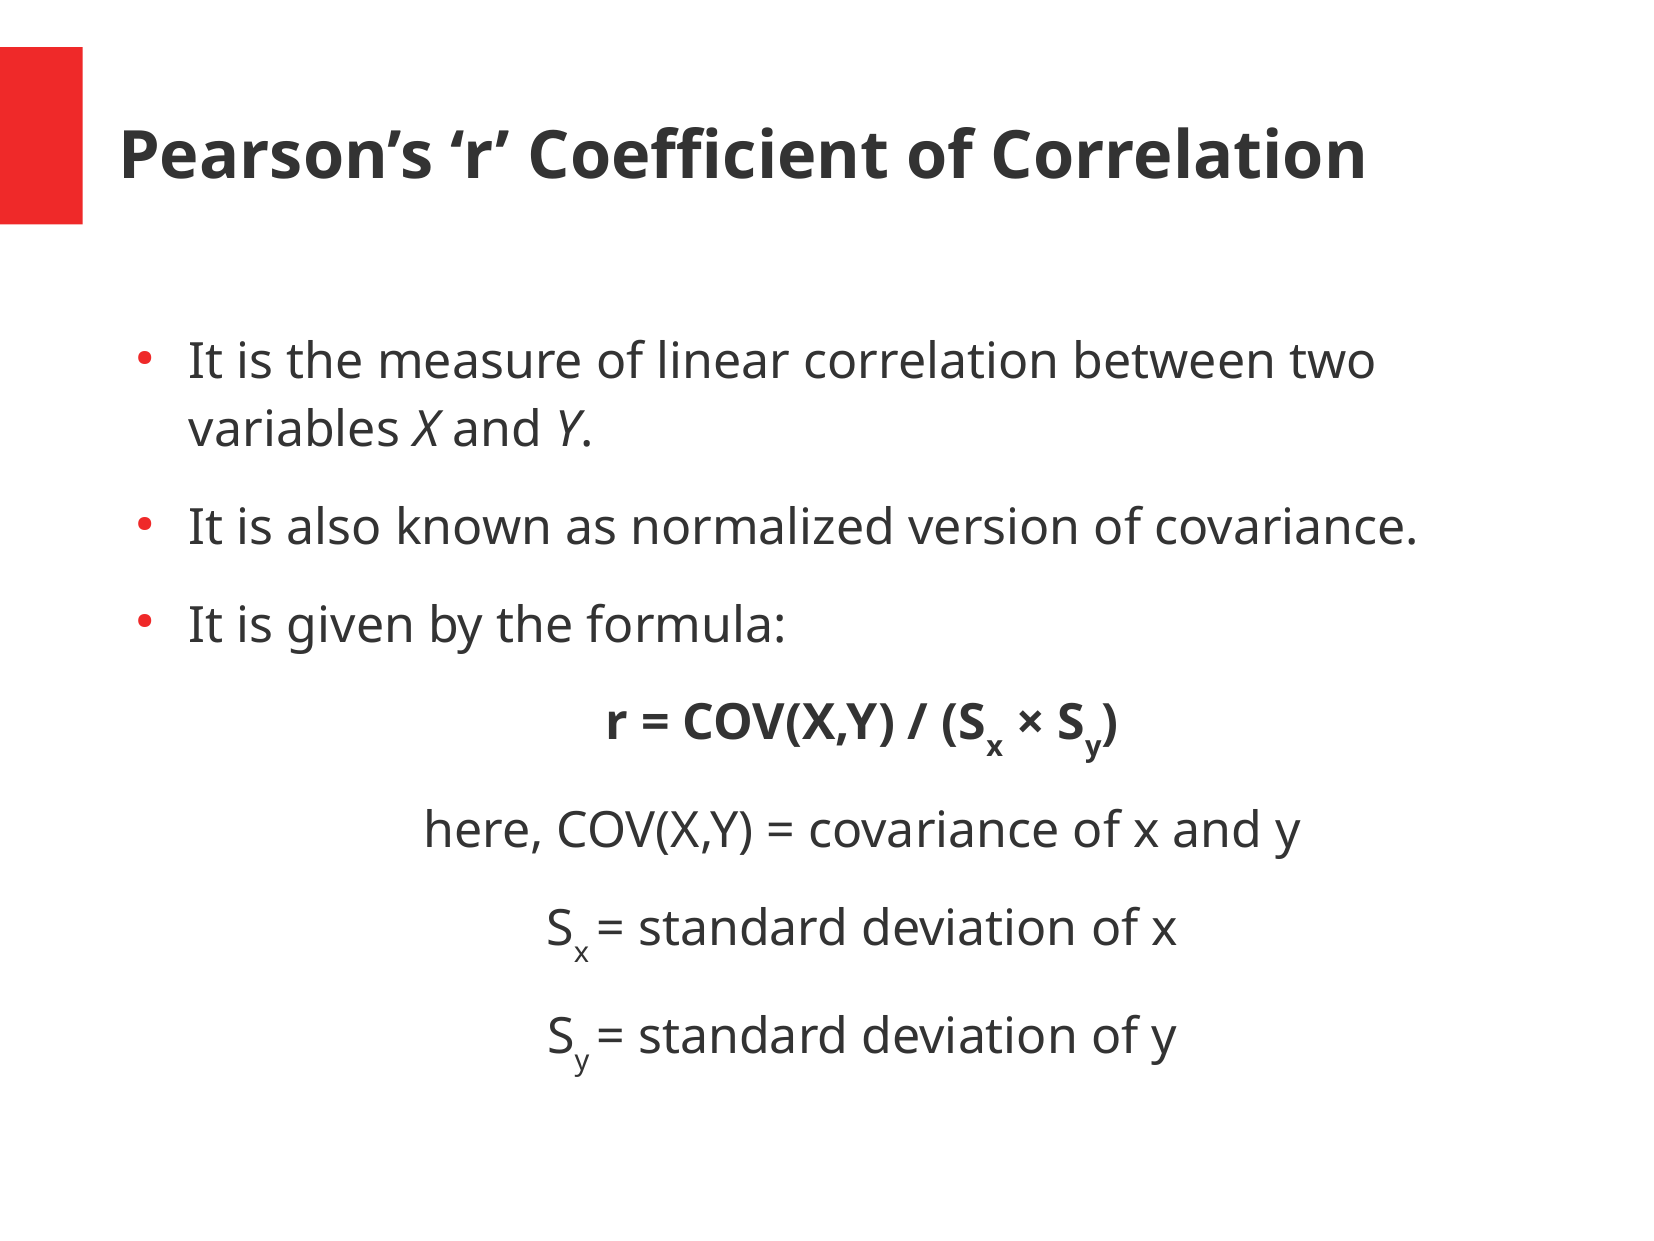

# Pearson’s ‘r’ Coefficient of Correlation
It is the measure of linear correlation between two variables X and Y.
It is also known as normalized version of covariance.
It is given by the formula:
r = COV(X,Y) / (Sx × Sy)
here, COV(X,Y) = covariance of x and y
Sx = standard deviation of x
Sy = standard deviation of y